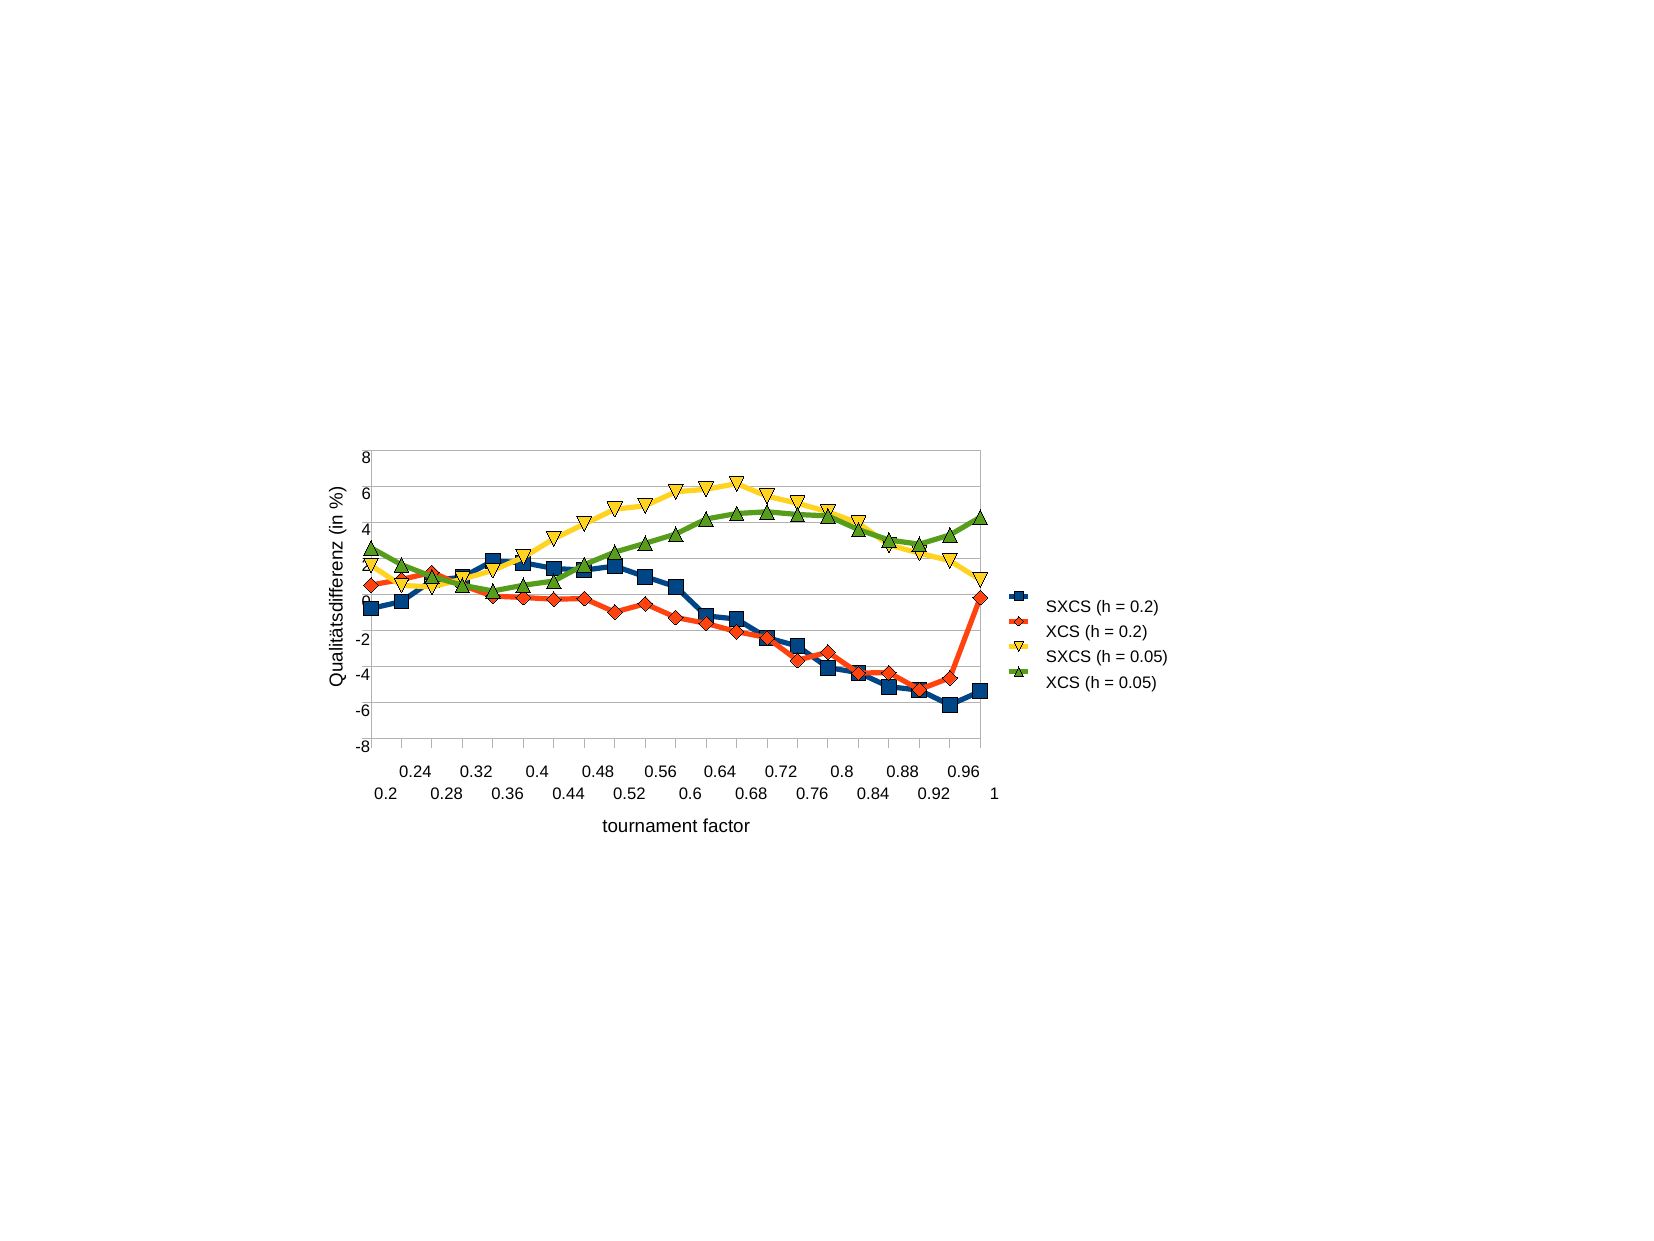

8
6
4
2
Qualitätsdifferenz (in %)
0
SXCS (h = 0.2)
XCS (h = 0.2)
-2
SXCS (h = 0.05)
-4
XCS (h = 0.05)
-6
-8
0.24
0.32
0.4
0.48
0.56
0.64
0.72
0.8
0.88
0.96
0.2
0.28
0.36
0.44
0.52
0.6
0.68
0.76
0.84
0.92
1
tournament factor